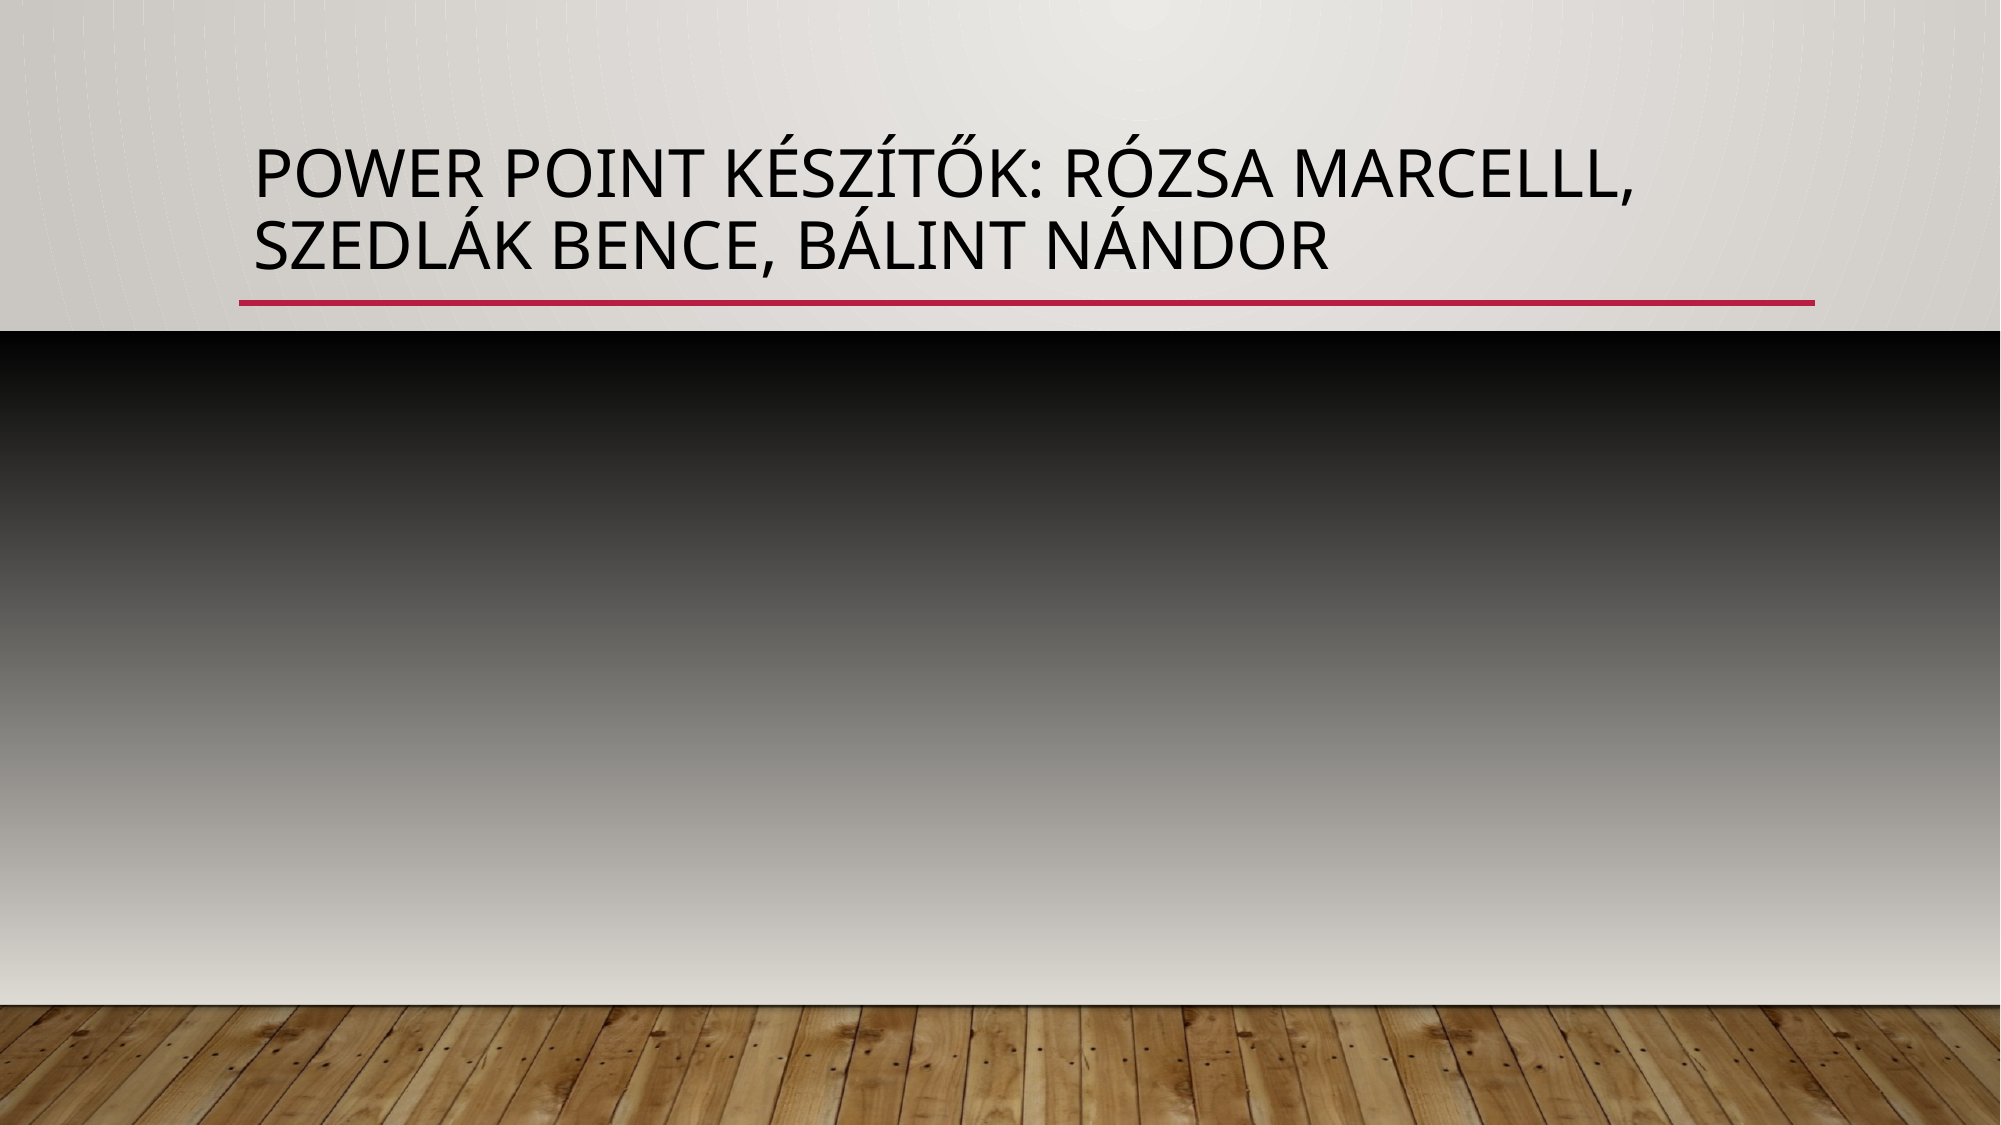

# Power POINT KÉSZÍTŐK: Rózsa marcelll, szedlák bence, bálint nándor